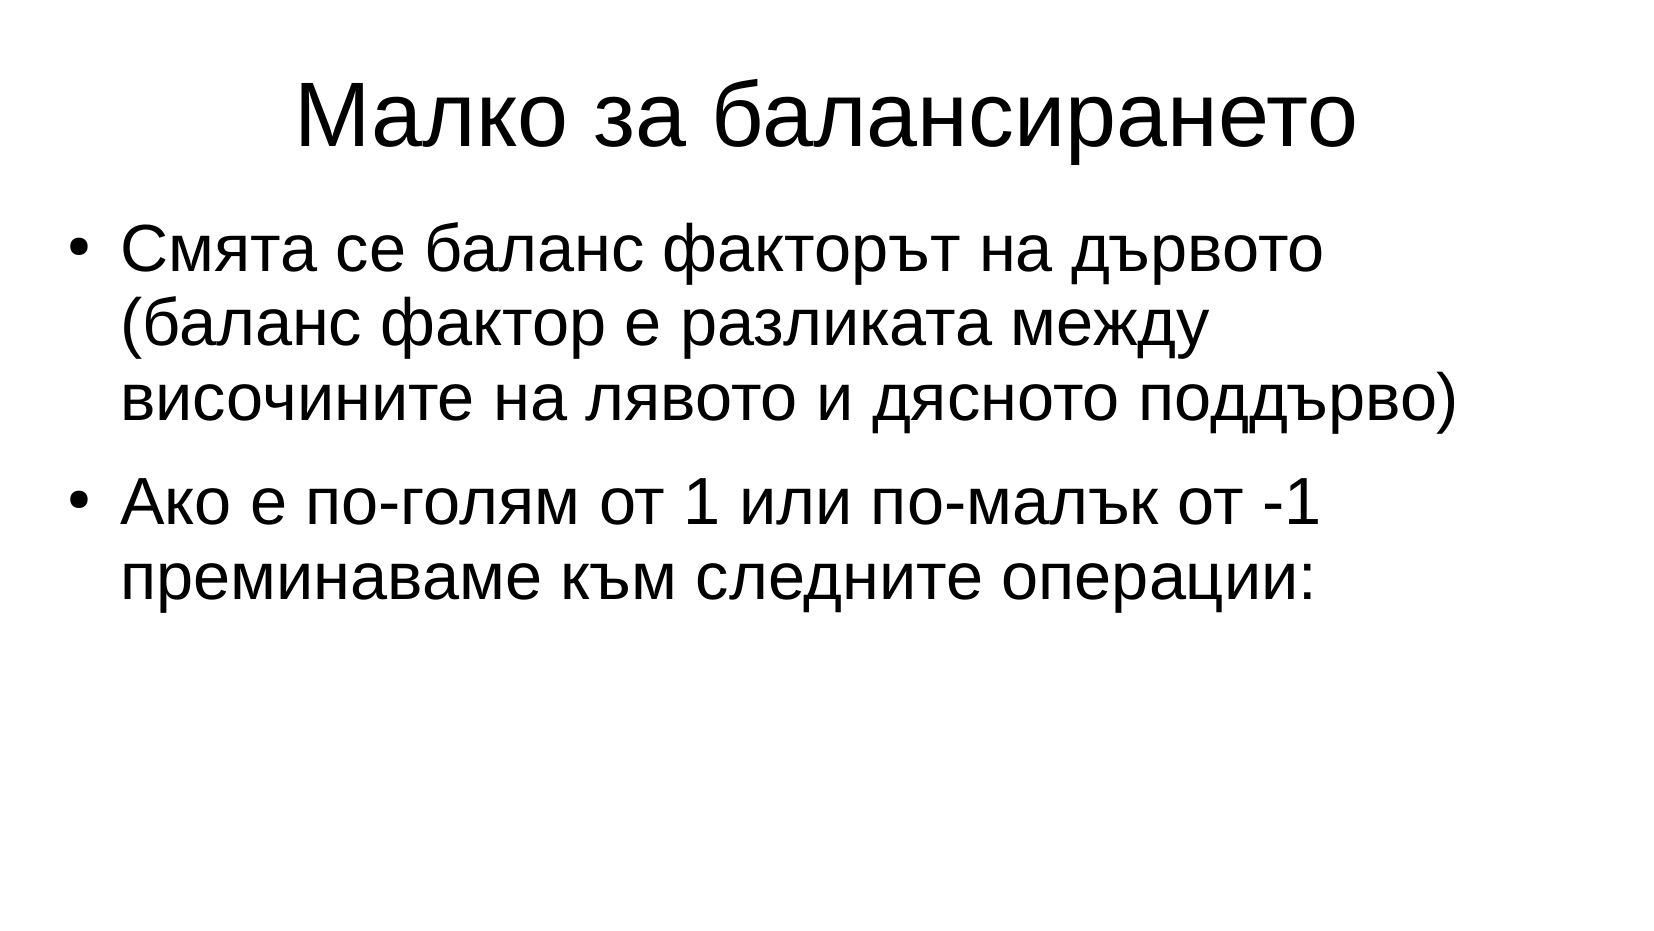

# Малко за балансирането
Смята се баланс факторът на дървото (баланс фактор е разликата между височините на лявото и дясното поддърво)
Ако е по-голям от 1 или по-малък от -1 преминаваме към следните операции: